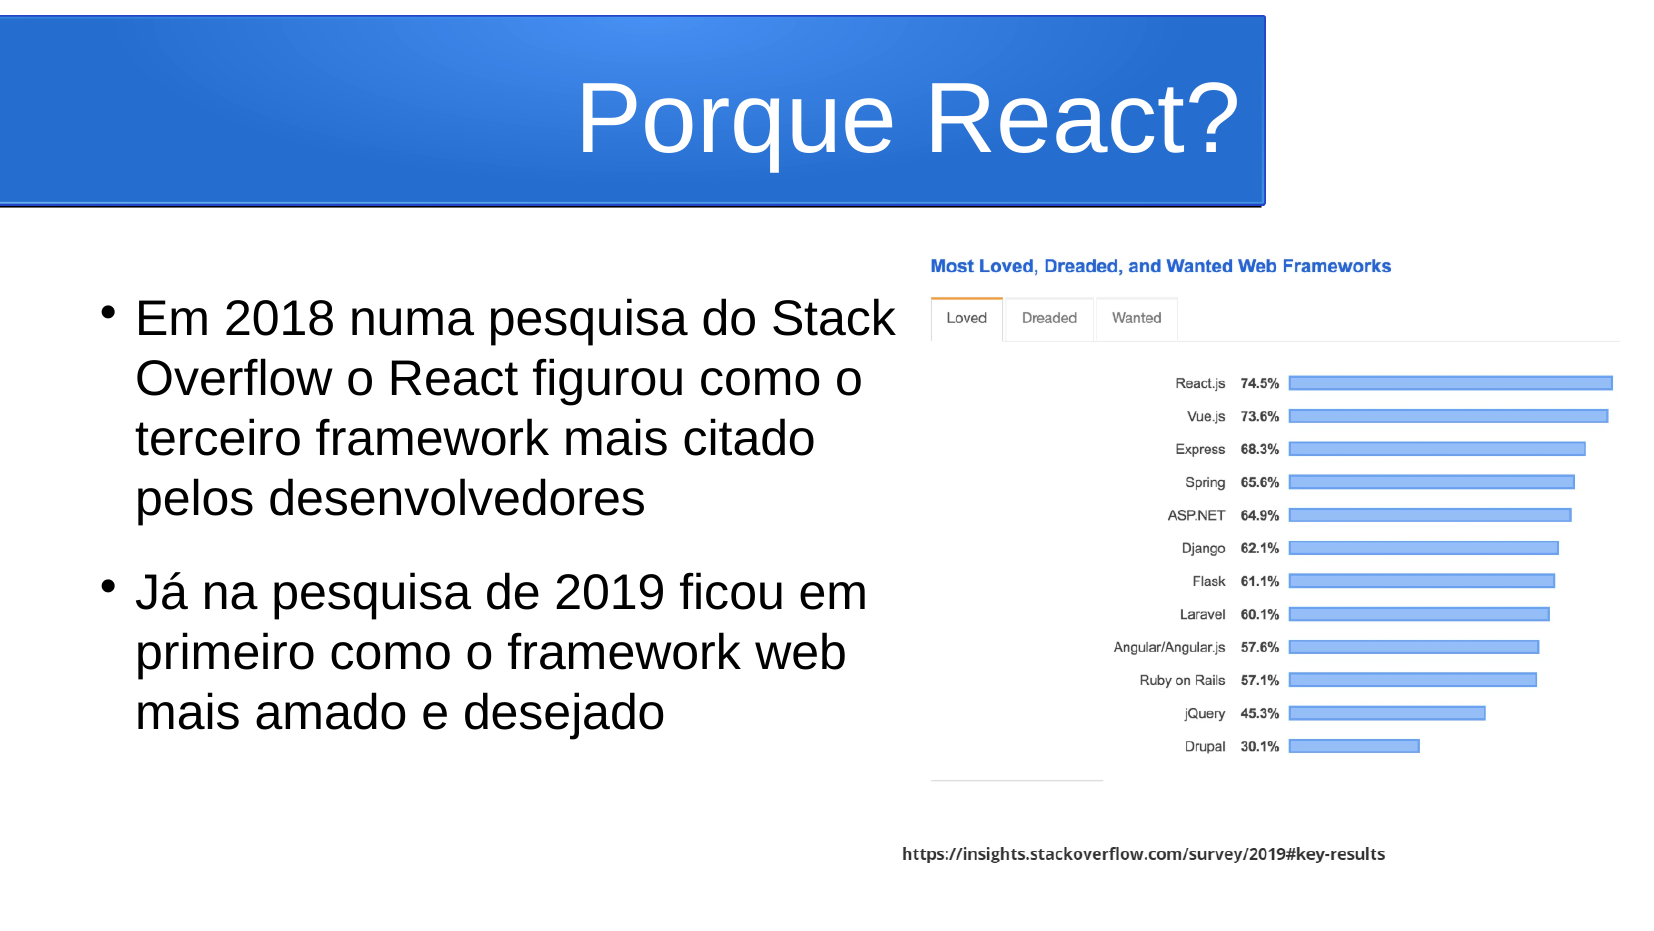

Porque React?
Em 2018 numa pesquisa do Stack Overflow o React figurou como o terceiro framework mais citado pelos desenvolvedores
Já na pesquisa de 2019 ficou em primeiro como o framework web mais amado e desejado